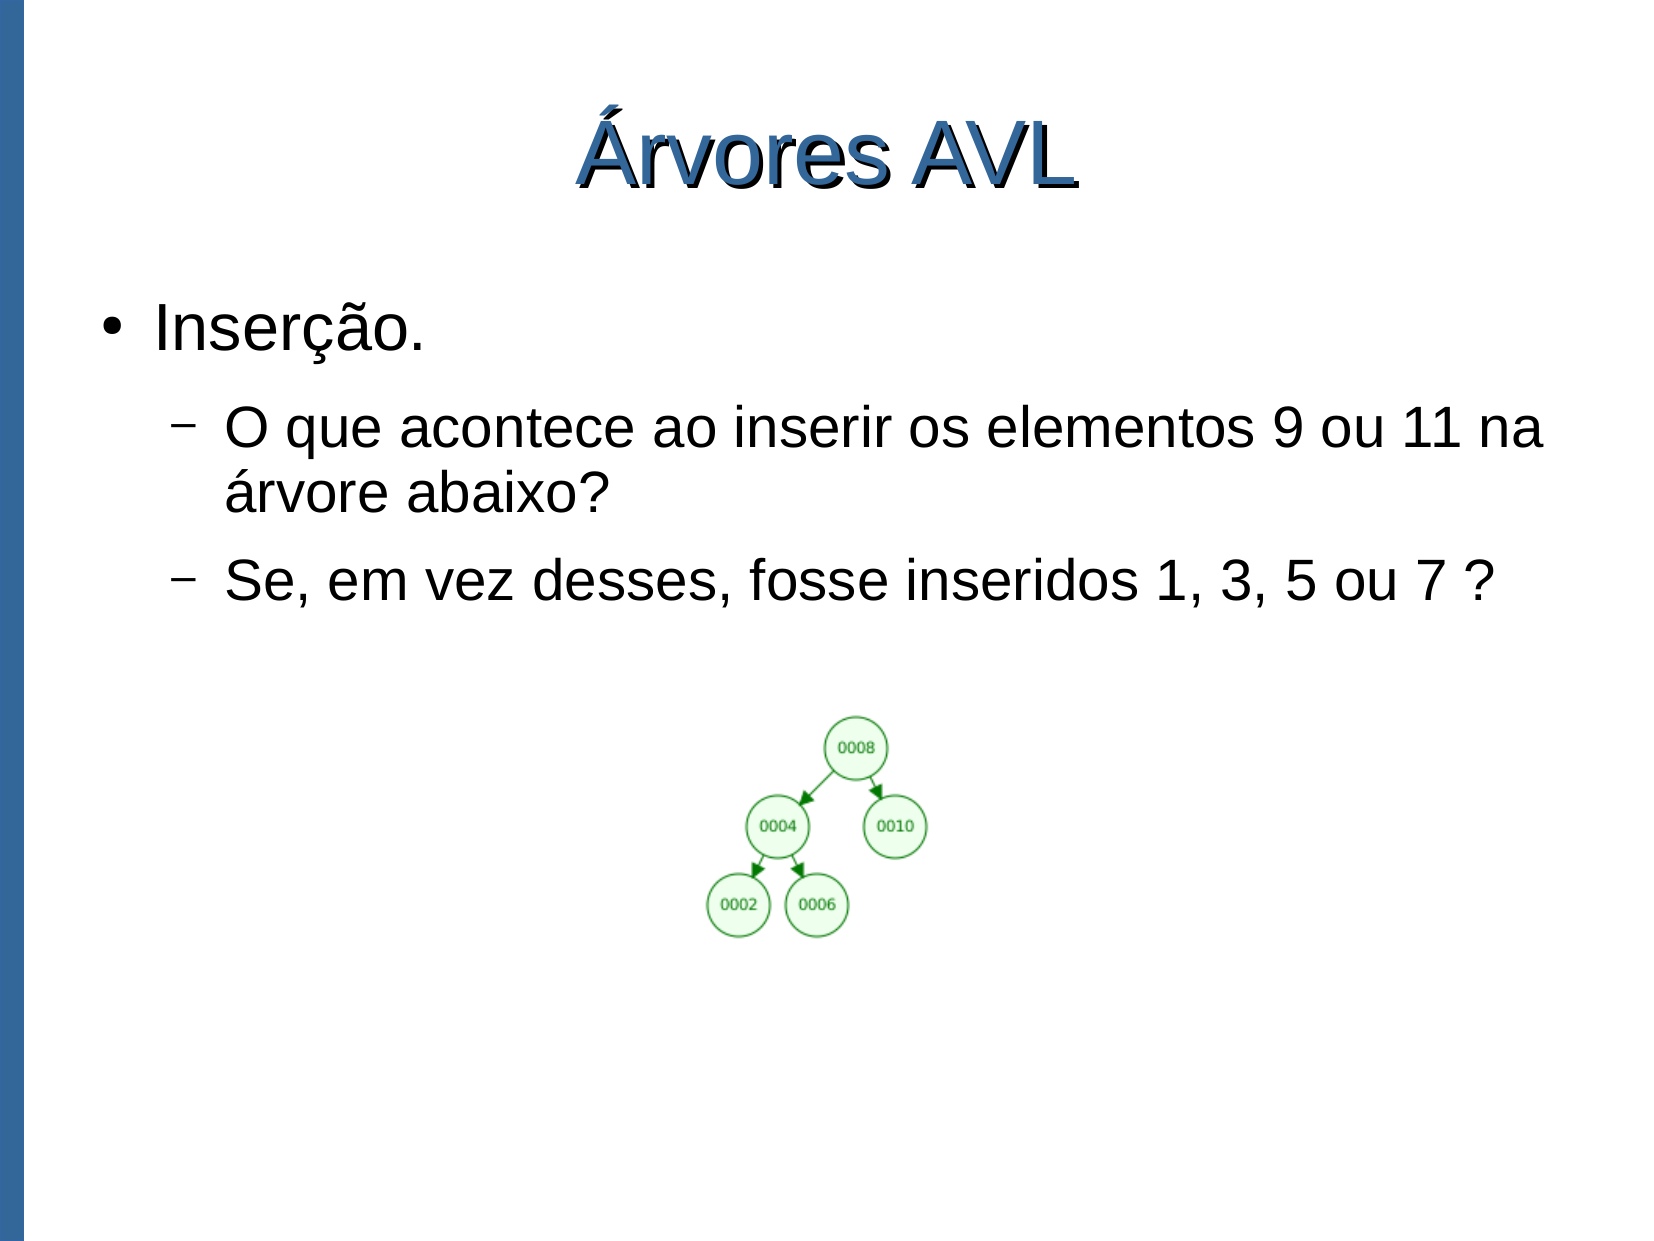

# Árvores AVL
Inserção.
O que acontece ao inserir os elementos 9 ou 11 na árvore abaixo?
Se, em vez desses, fosse inseridos 1, 3, 5 ou 7 ?